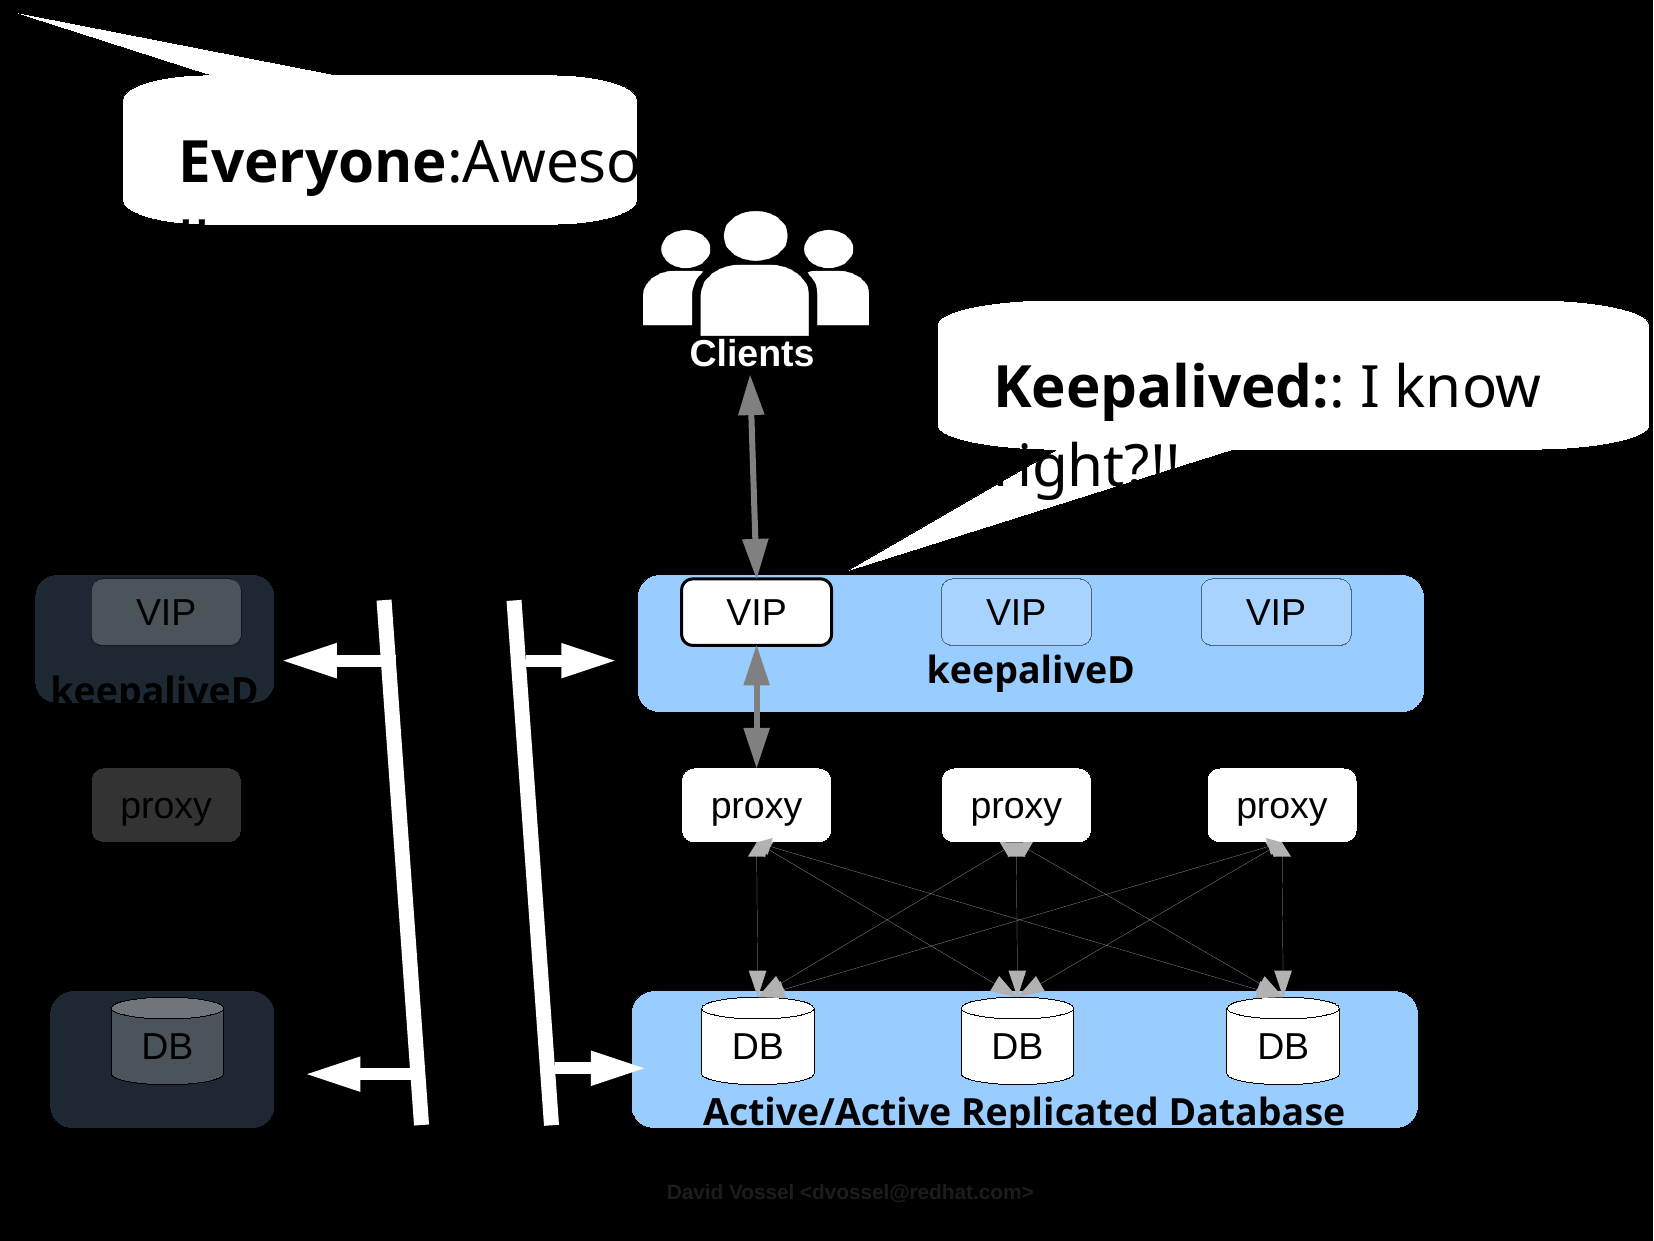

Everyone:Awesome!!
Clients
Keepalived:: I know right?!!
keepaliveD
keepaliveD
VIP
VIP
VIP
VIP
proxy
proxy
proxy
proxy
Active/Active Replicated Database
DB
DB
DB
DB